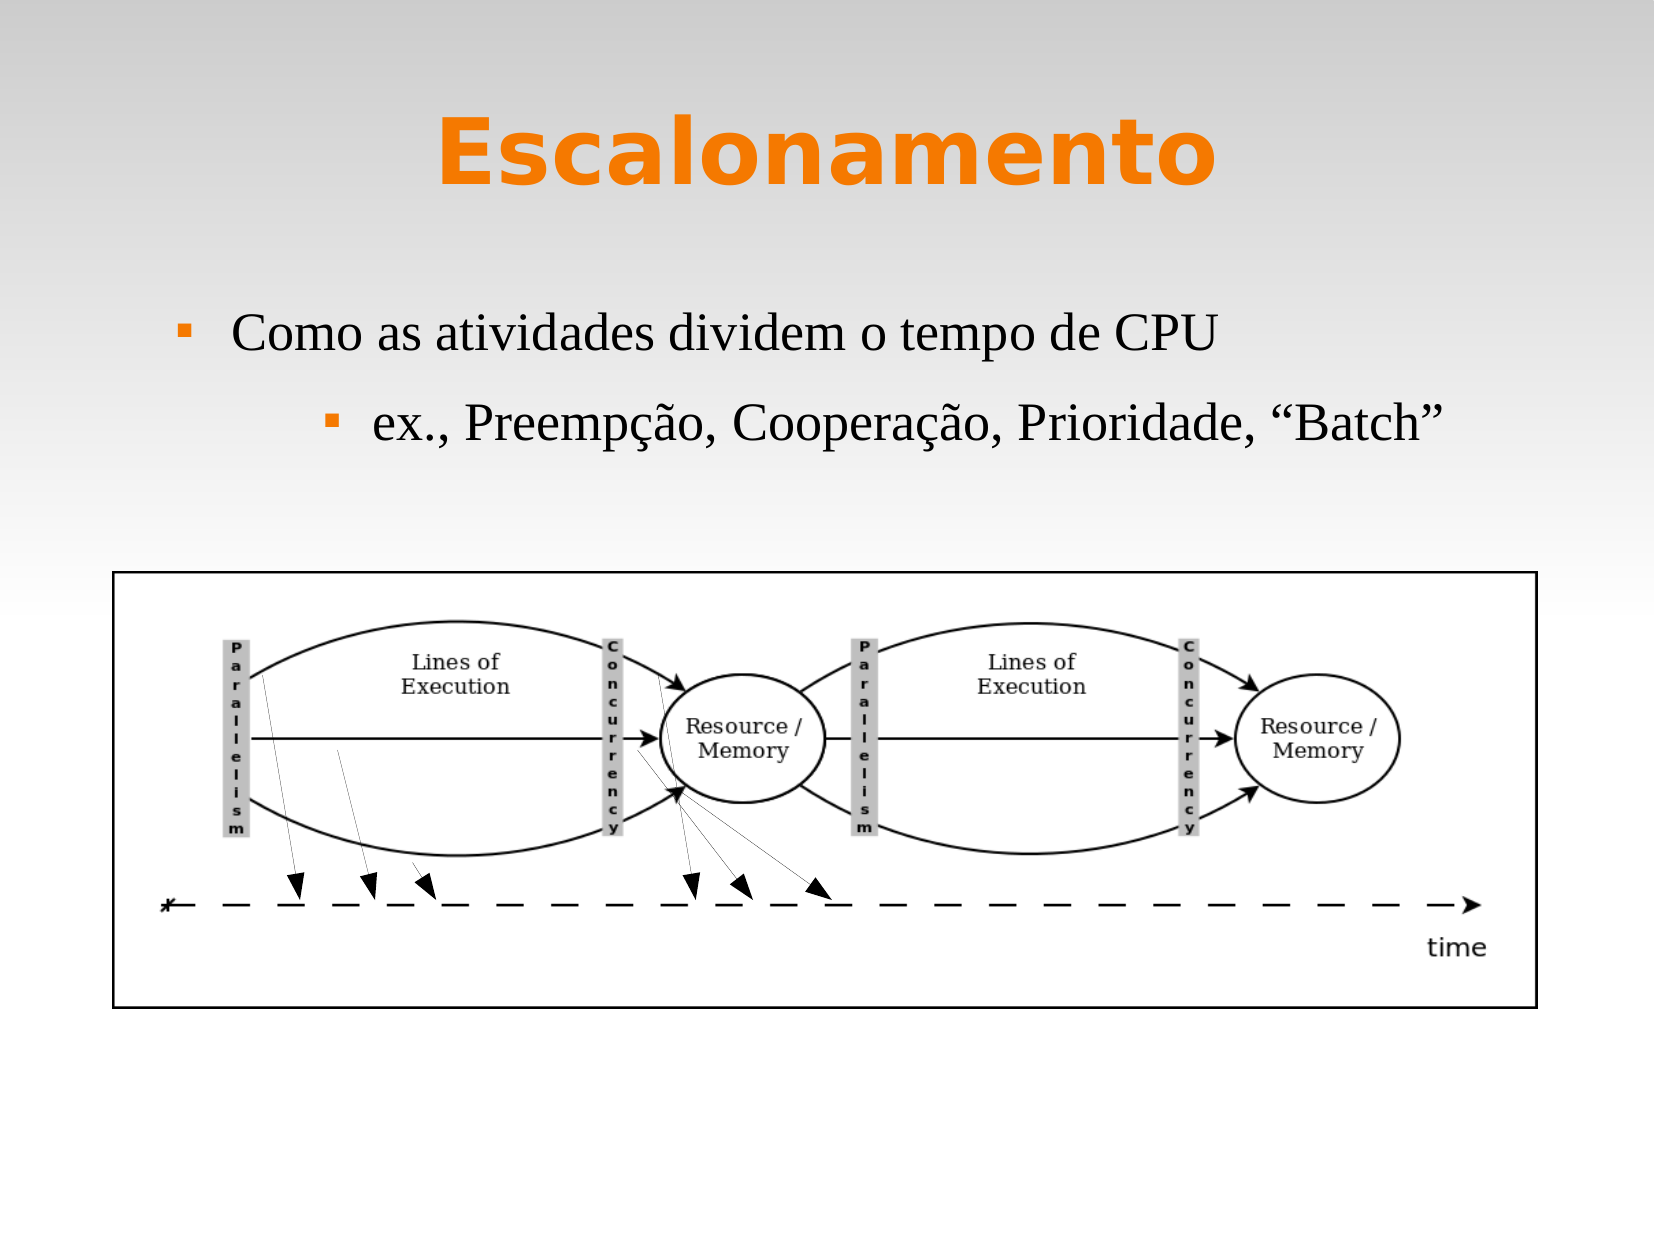

# Escalonamento
Como as atividades dividem o tempo de CPU
ex., Preempção, Cooperação, Prioridade, “Batch”